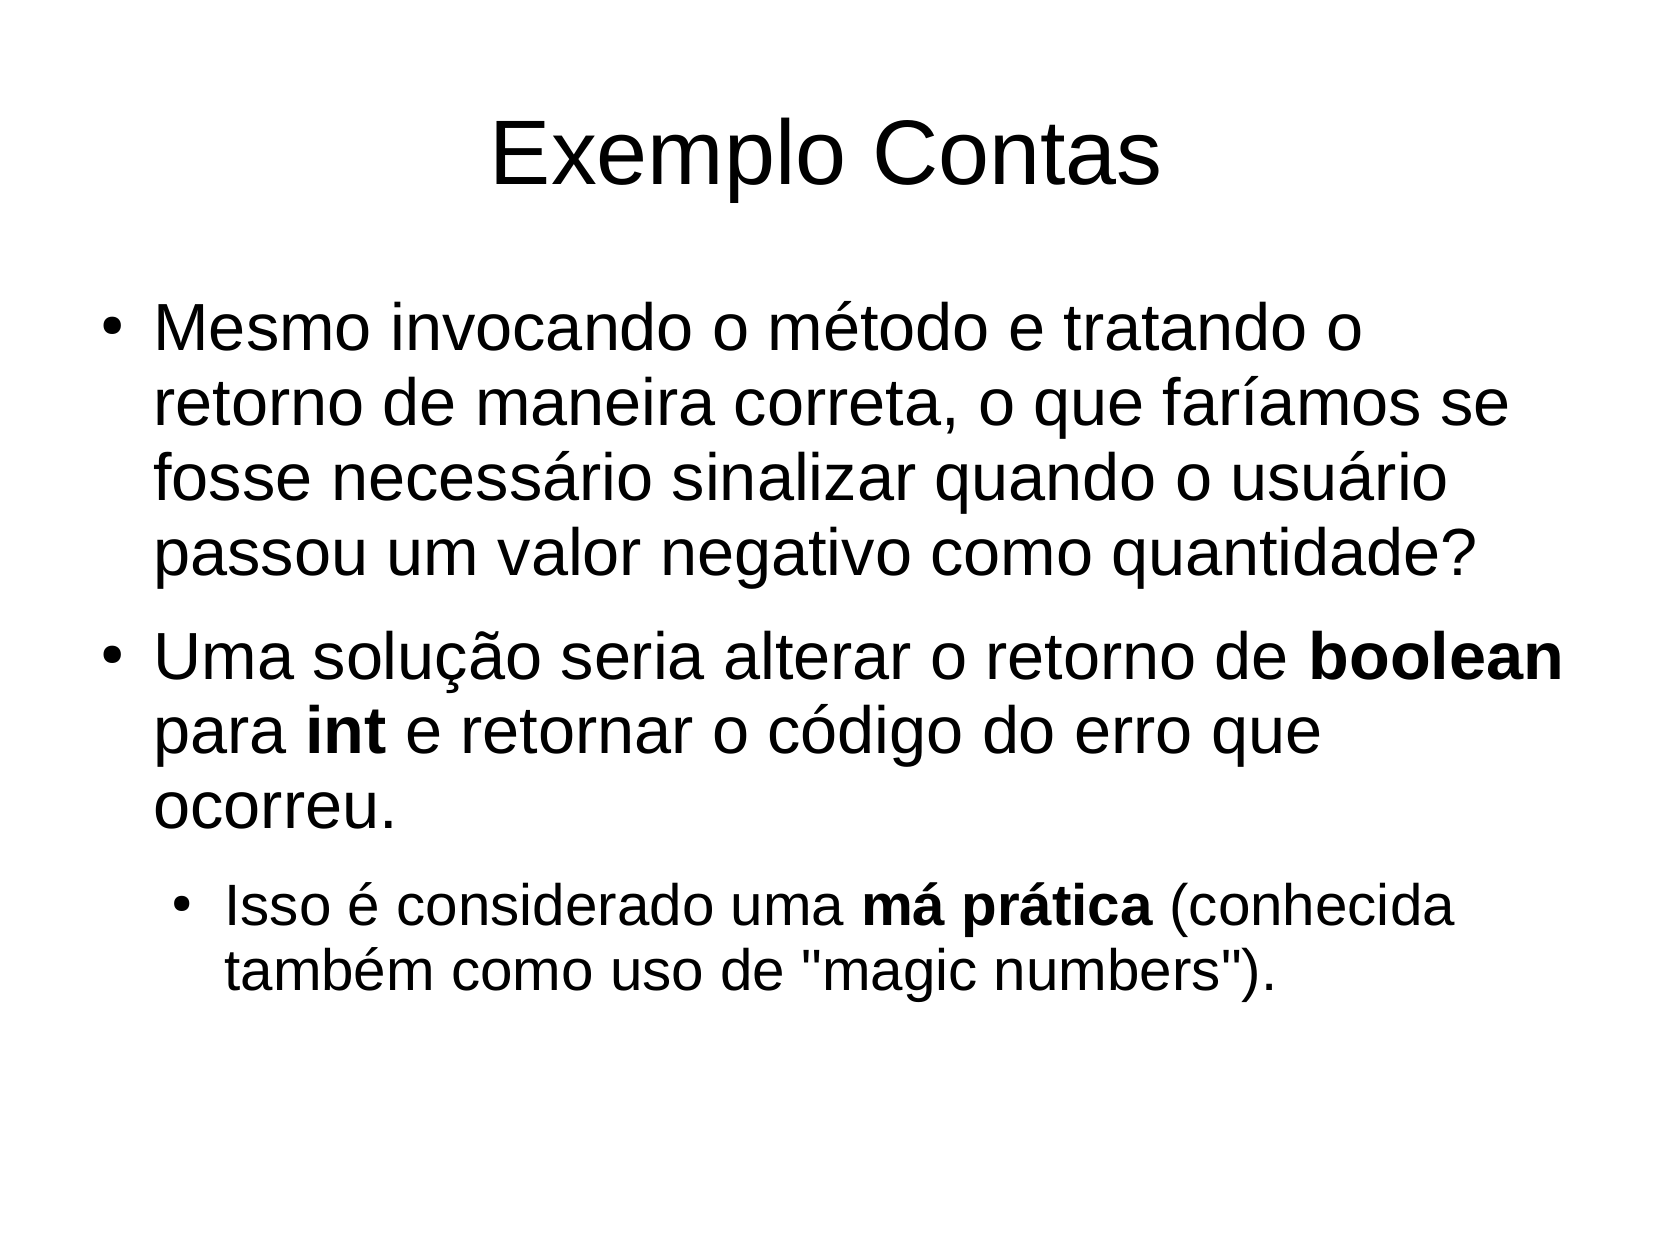

# Exemplo Contas
Mesmo invocando o método e tratando o retorno de maneira correta, o que faríamos se fosse necessário sinalizar quando o usuário passou um valor negativo como quantidade?
Uma solução seria alterar o retorno de boolean para int e retornar o código do erro que ocorreu.
Isso é considerado uma má prática (conhecida também como uso de "magic numbers").